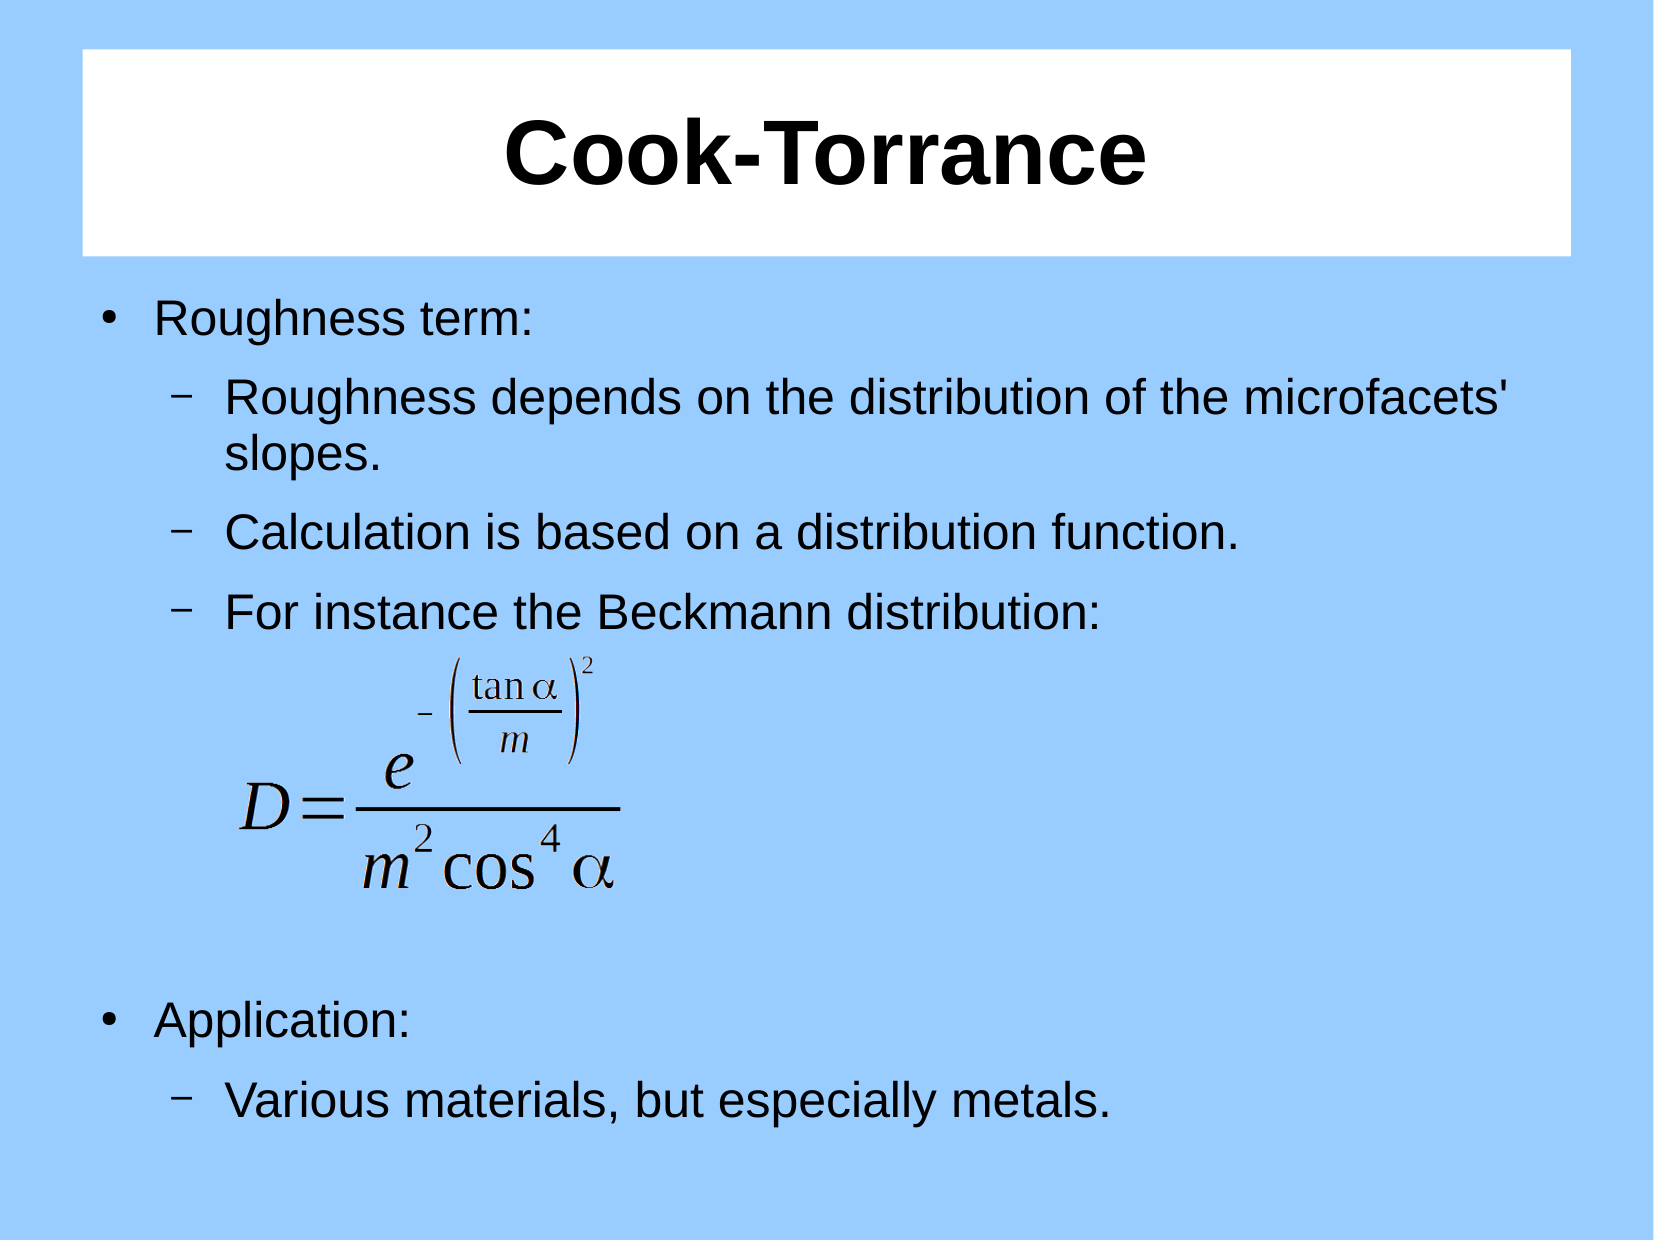

# Cook-Torrance
Roughness term:
Roughness depends on the distribution of the microfacets' slopes.
Calculation is based on a distribution function.
For instance the Beckmann distribution:
Application:
Various materials, but especially metals.